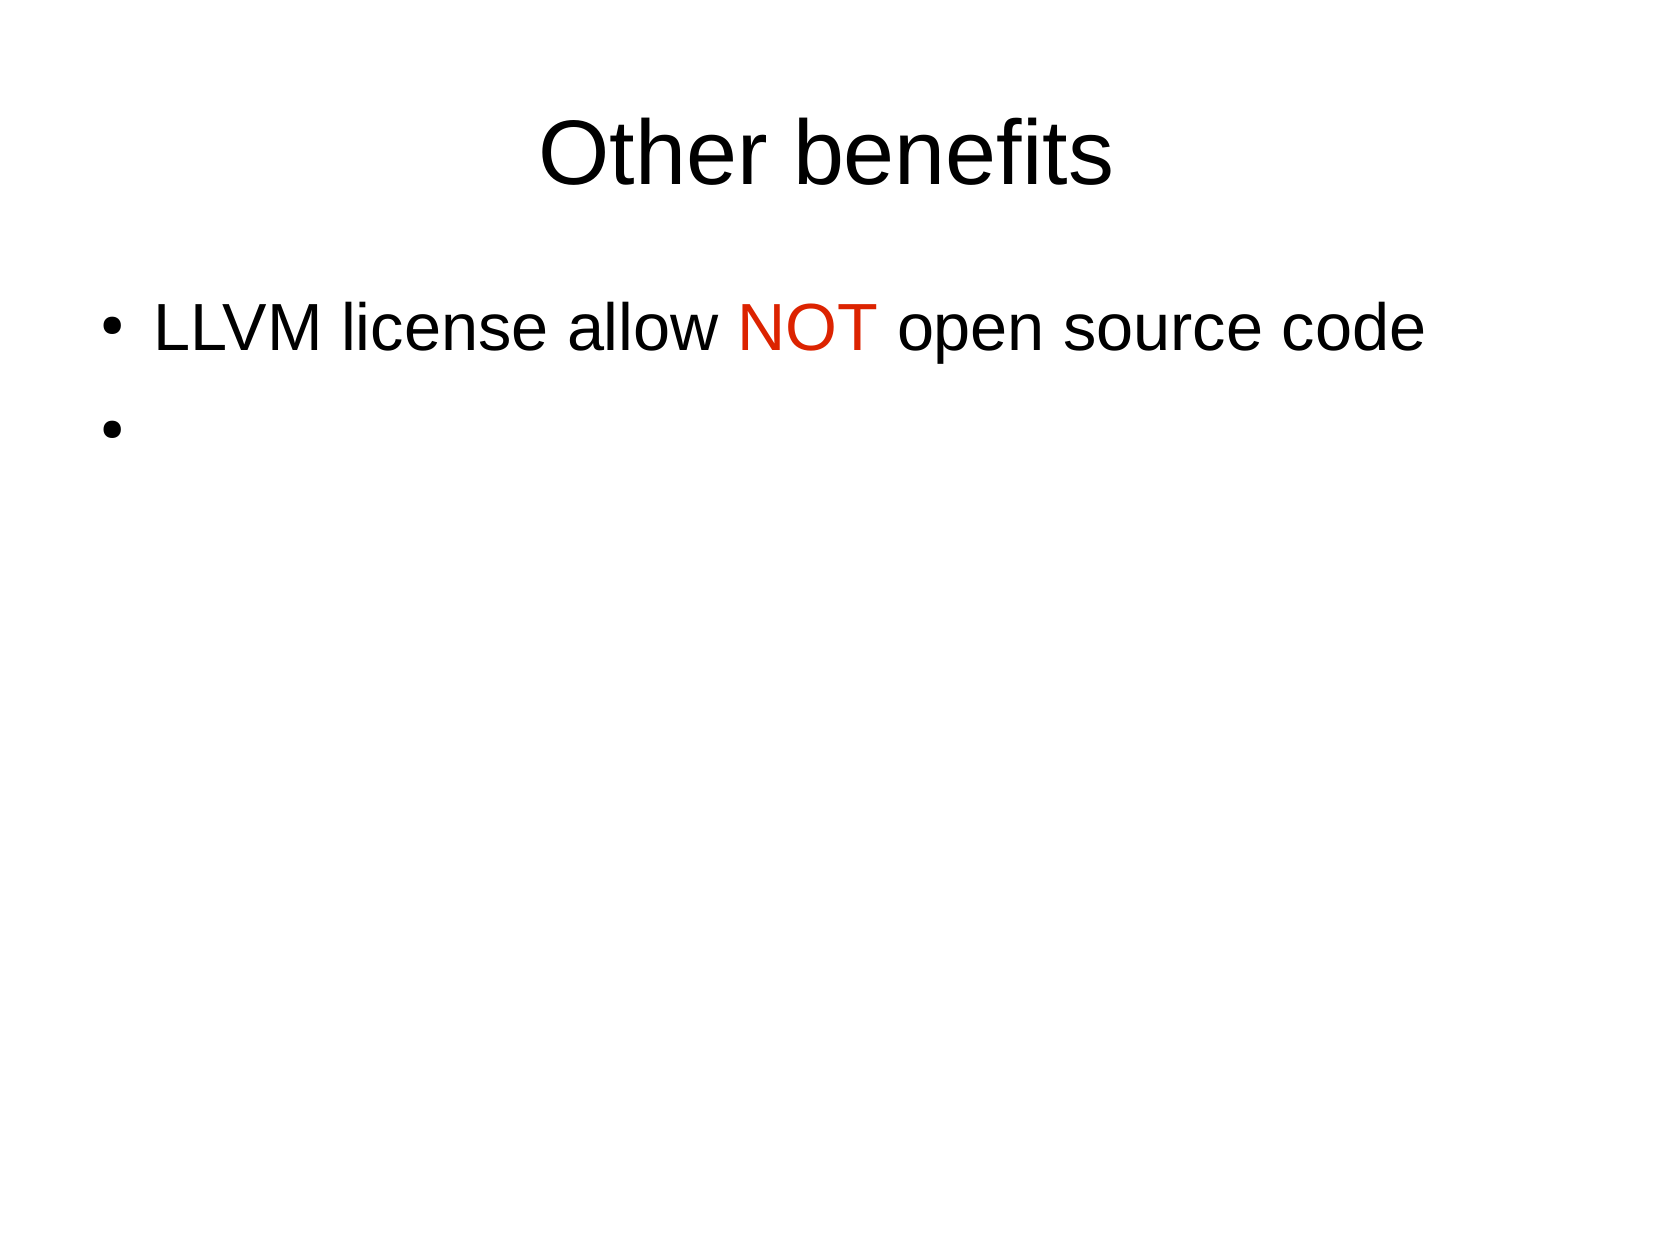

# Other benefits
LLVM license allow NOT open source code